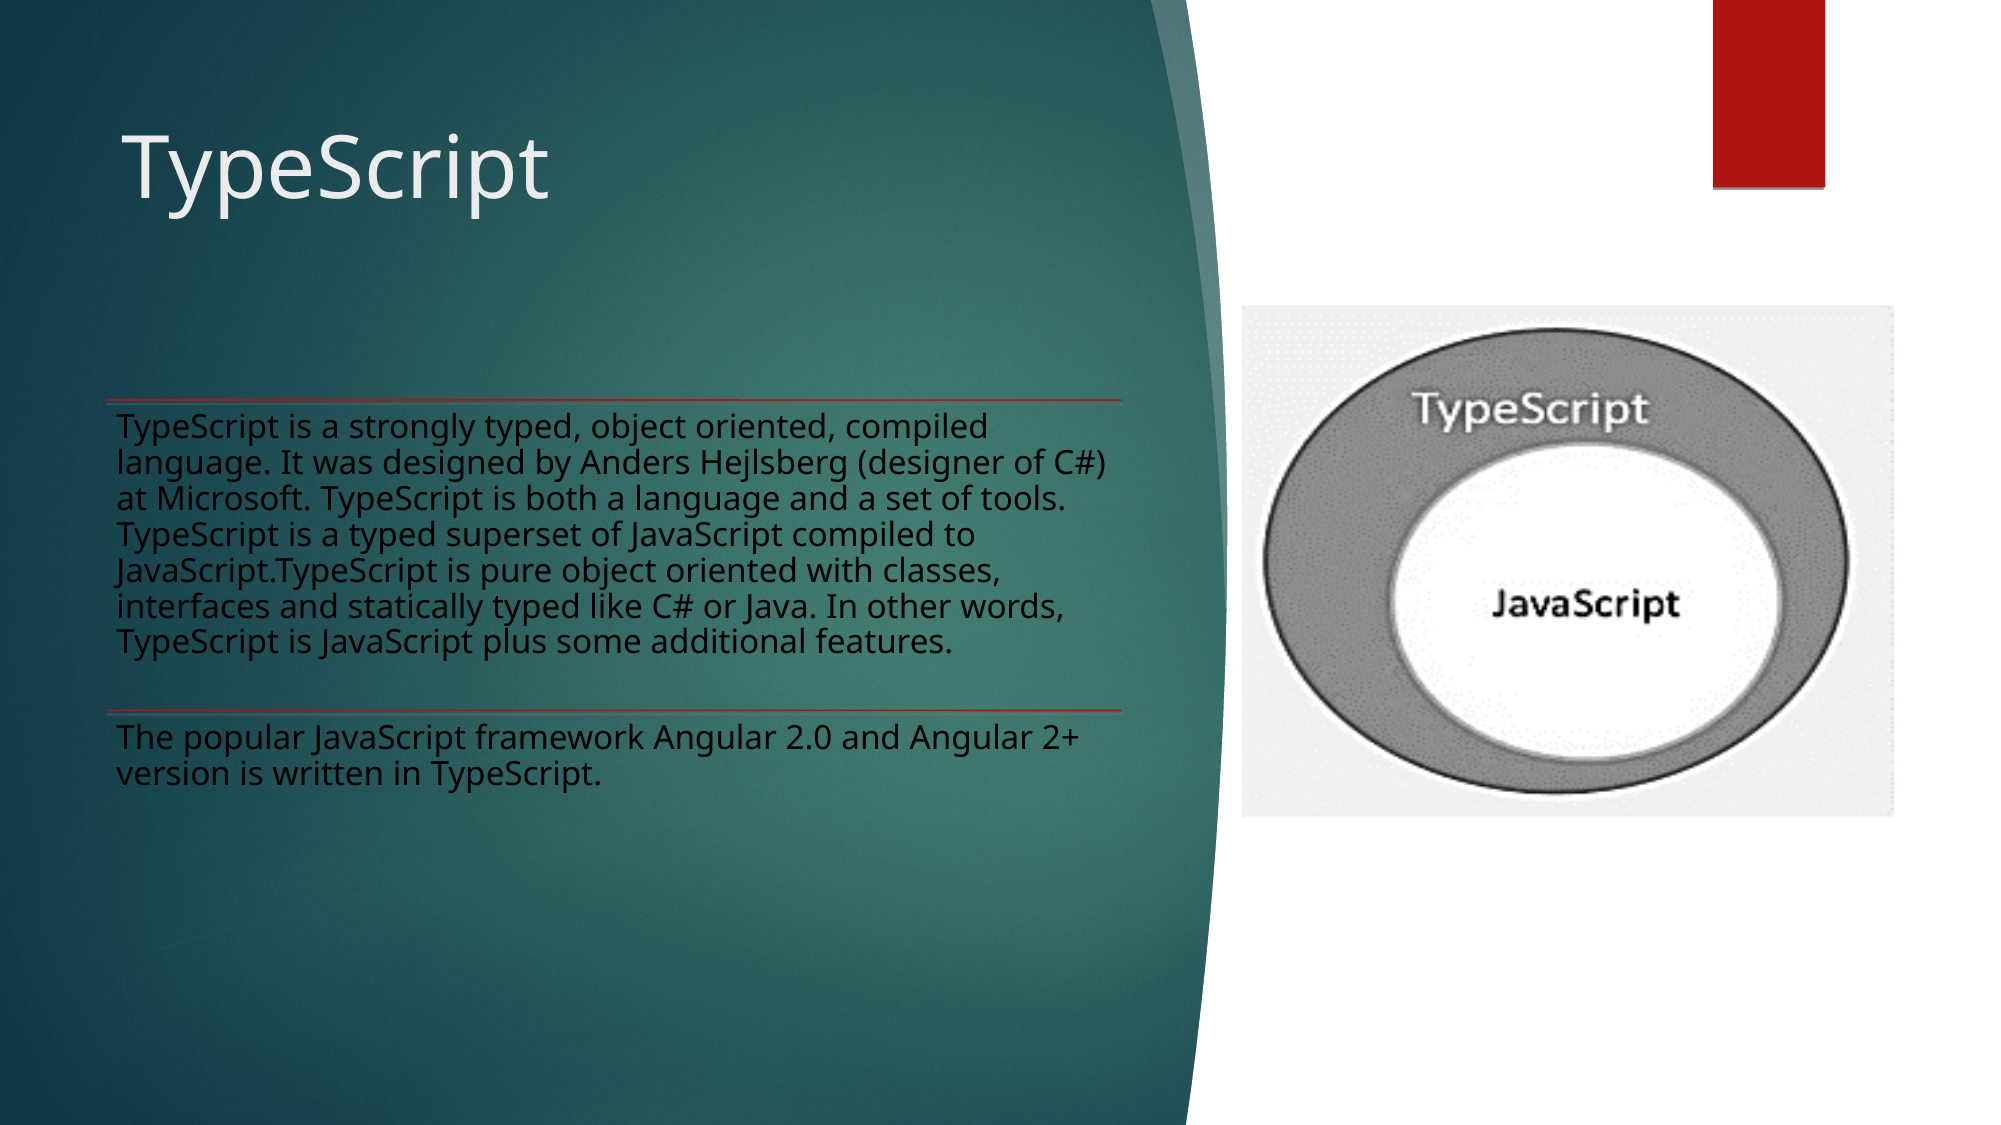

# TypeScript
TypeScript is a strongly typed, object oriented, compiled language. It was designed by Anders Hejlsberg (designer of C#) at Microsoft. TypeScript is both a language and a set of tools. TypeScript is a typed superset of JavaScript compiled to JavaScript.TypeScript is pure object oriented with classes, interfaces and statically typed like C# or Java. In other words, TypeScript is JavaScript plus some additional features.
The popular JavaScript framework Angular 2.0 and Angular 2+ version is written in TypeScript.